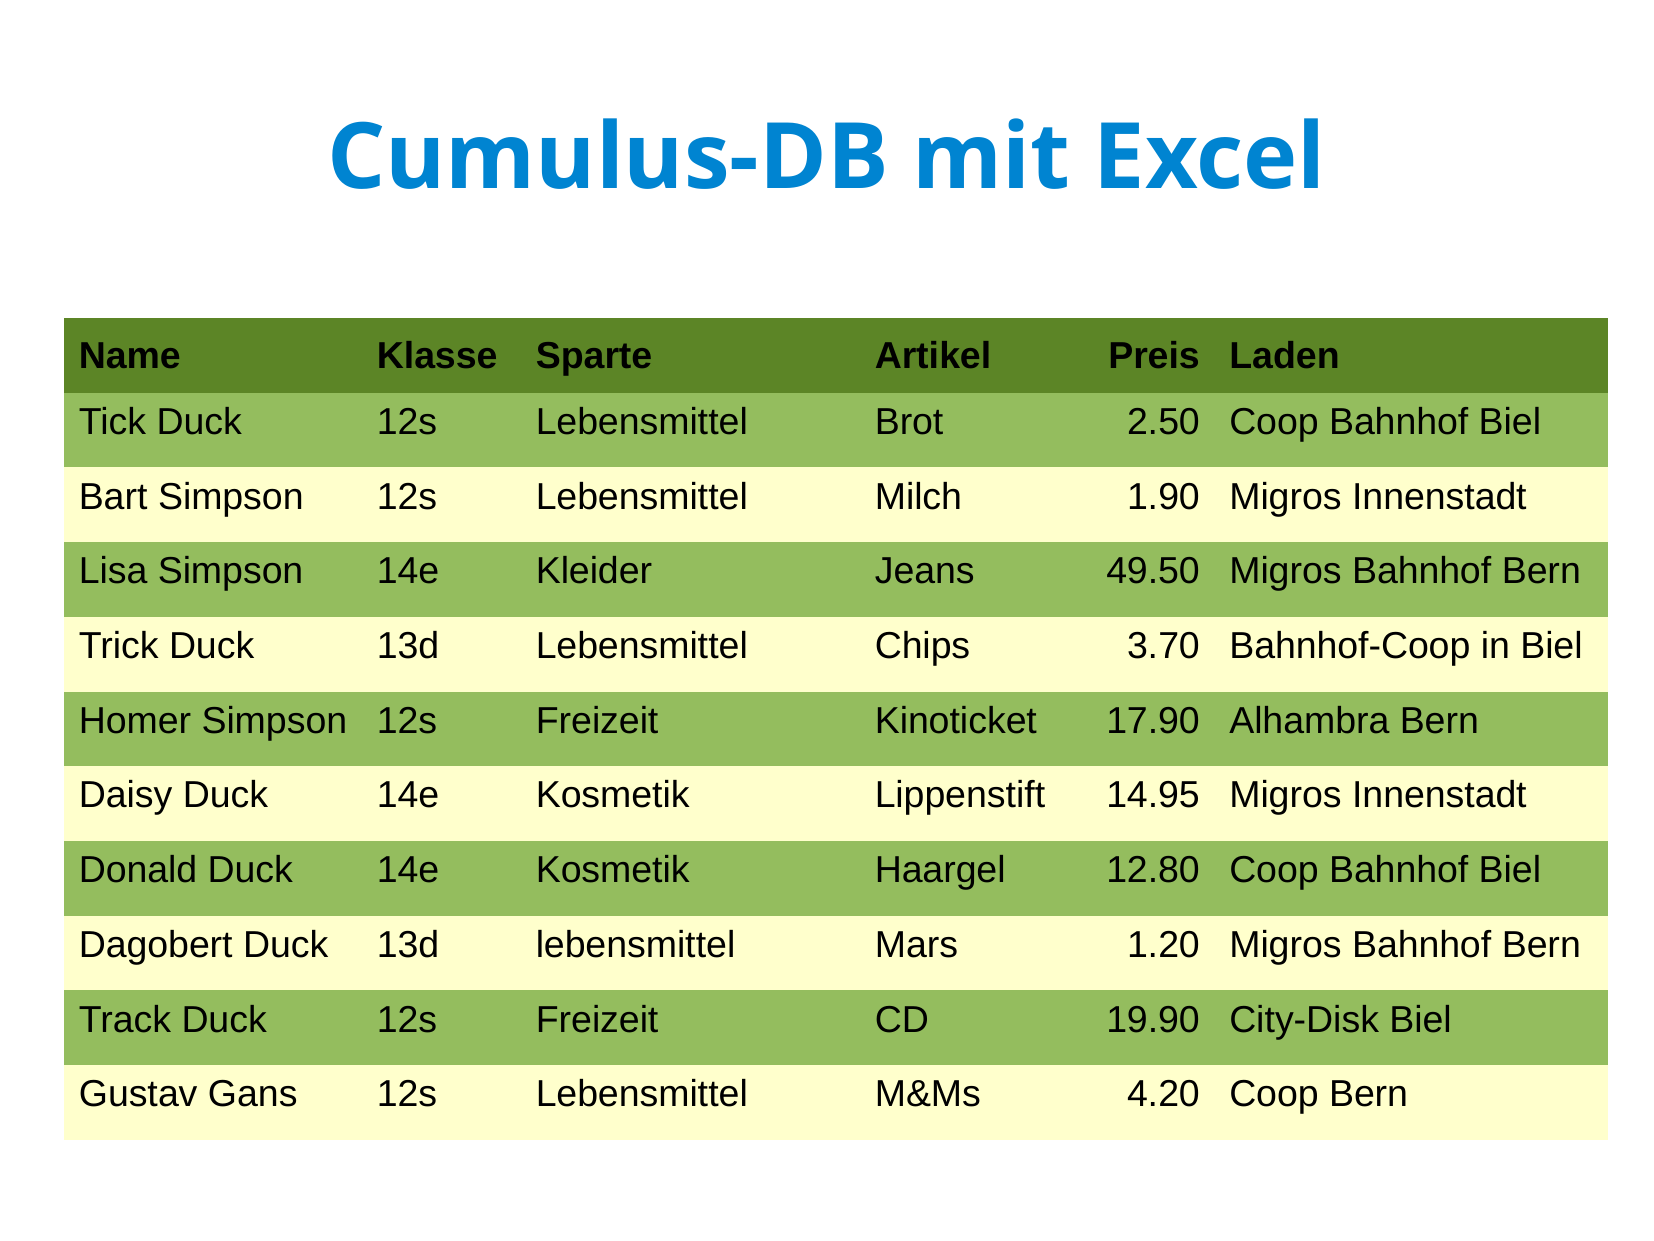

# Cumulus-DB mit Excel
| Name | Klasse | Sparte | Artikel | Preis | Laden |
| --- | --- | --- | --- | --- | --- |
| Tick Duck | 12s | Lebensmittel | Brot | 2.50 | Coop Bahnhof Biel |
| Bart Simpson | 12s | Lebensmittel | Milch | 1.90 | Migros Innenstadt |
| Lisa Simpson | 14e | Kleider | Jeans | 49.50 | Migros Bahnhof Bern |
| Trick Duck | 13d | Lebensmittel | Chips | 3.70 | Bahnhof-Coop in Biel |
| Homer Simpson | 12s | Freizeit | Kinoticket | 17.90 | Alhambra Bern |
| Daisy Duck | 14e | Kosmetik | Lippenstift | 14.95 | Migros Innenstadt |
| Donald Duck | 14e | Kosmetik | Haargel | 12.80 | Coop Bahnhof Biel |
| Dagobert Duck | 13d | lebensmittel | Mars | 1.20 | Migros Bahnhof Bern |
| Track Duck | 12s | Freizeit | CD | 19.90 | City-Disk Biel |
| Gustav Gans | 12s | Lebensmittel | M&Ms | 4.20 | Coop Bern |